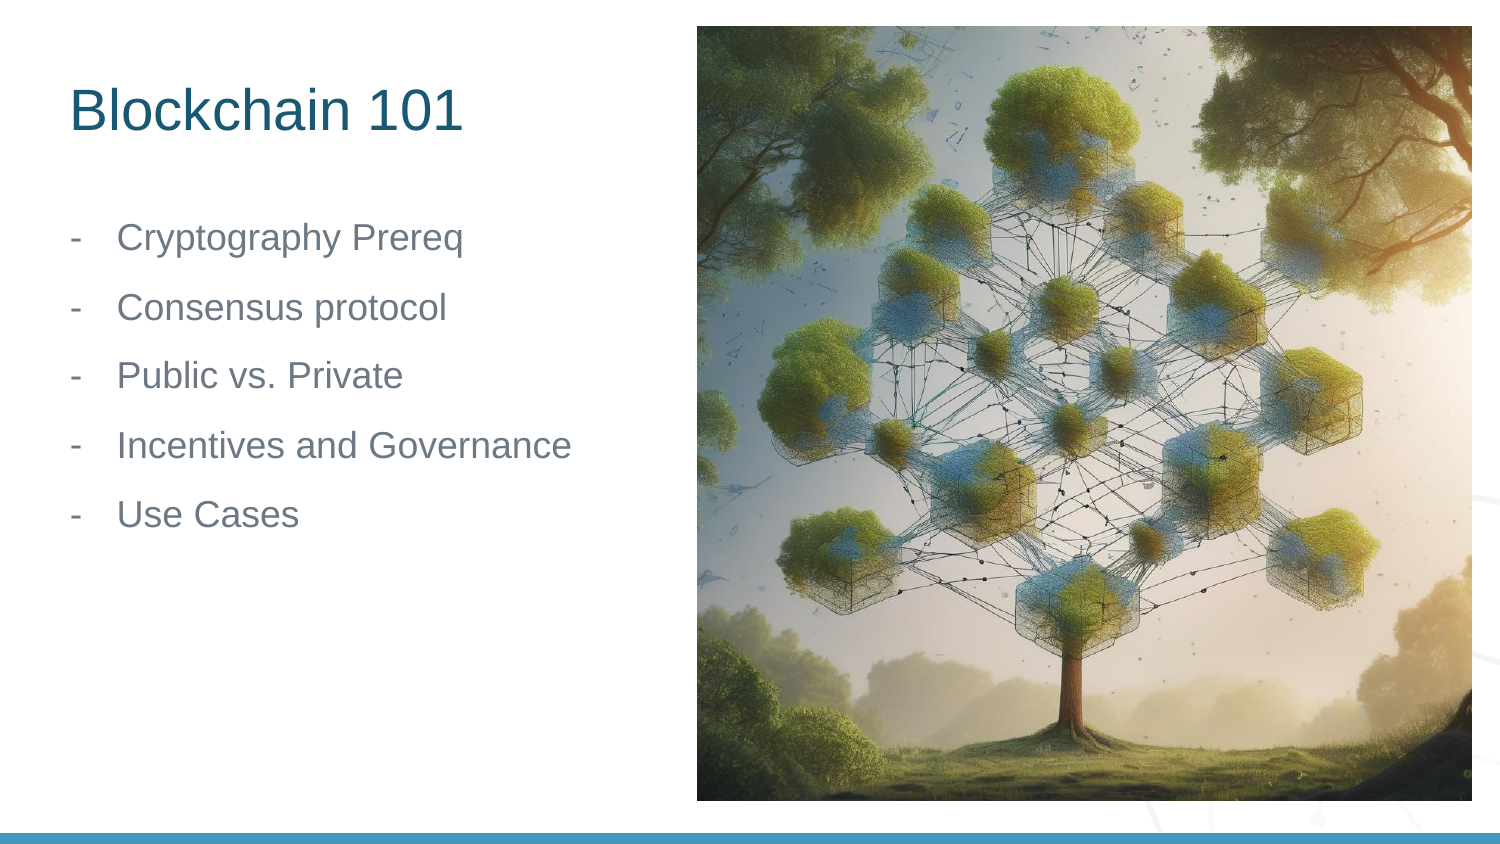

# Blockchain 101
Cryptography Prereq
Consensus protocol
Public vs. Private
Incentives and Governance
Use Cases